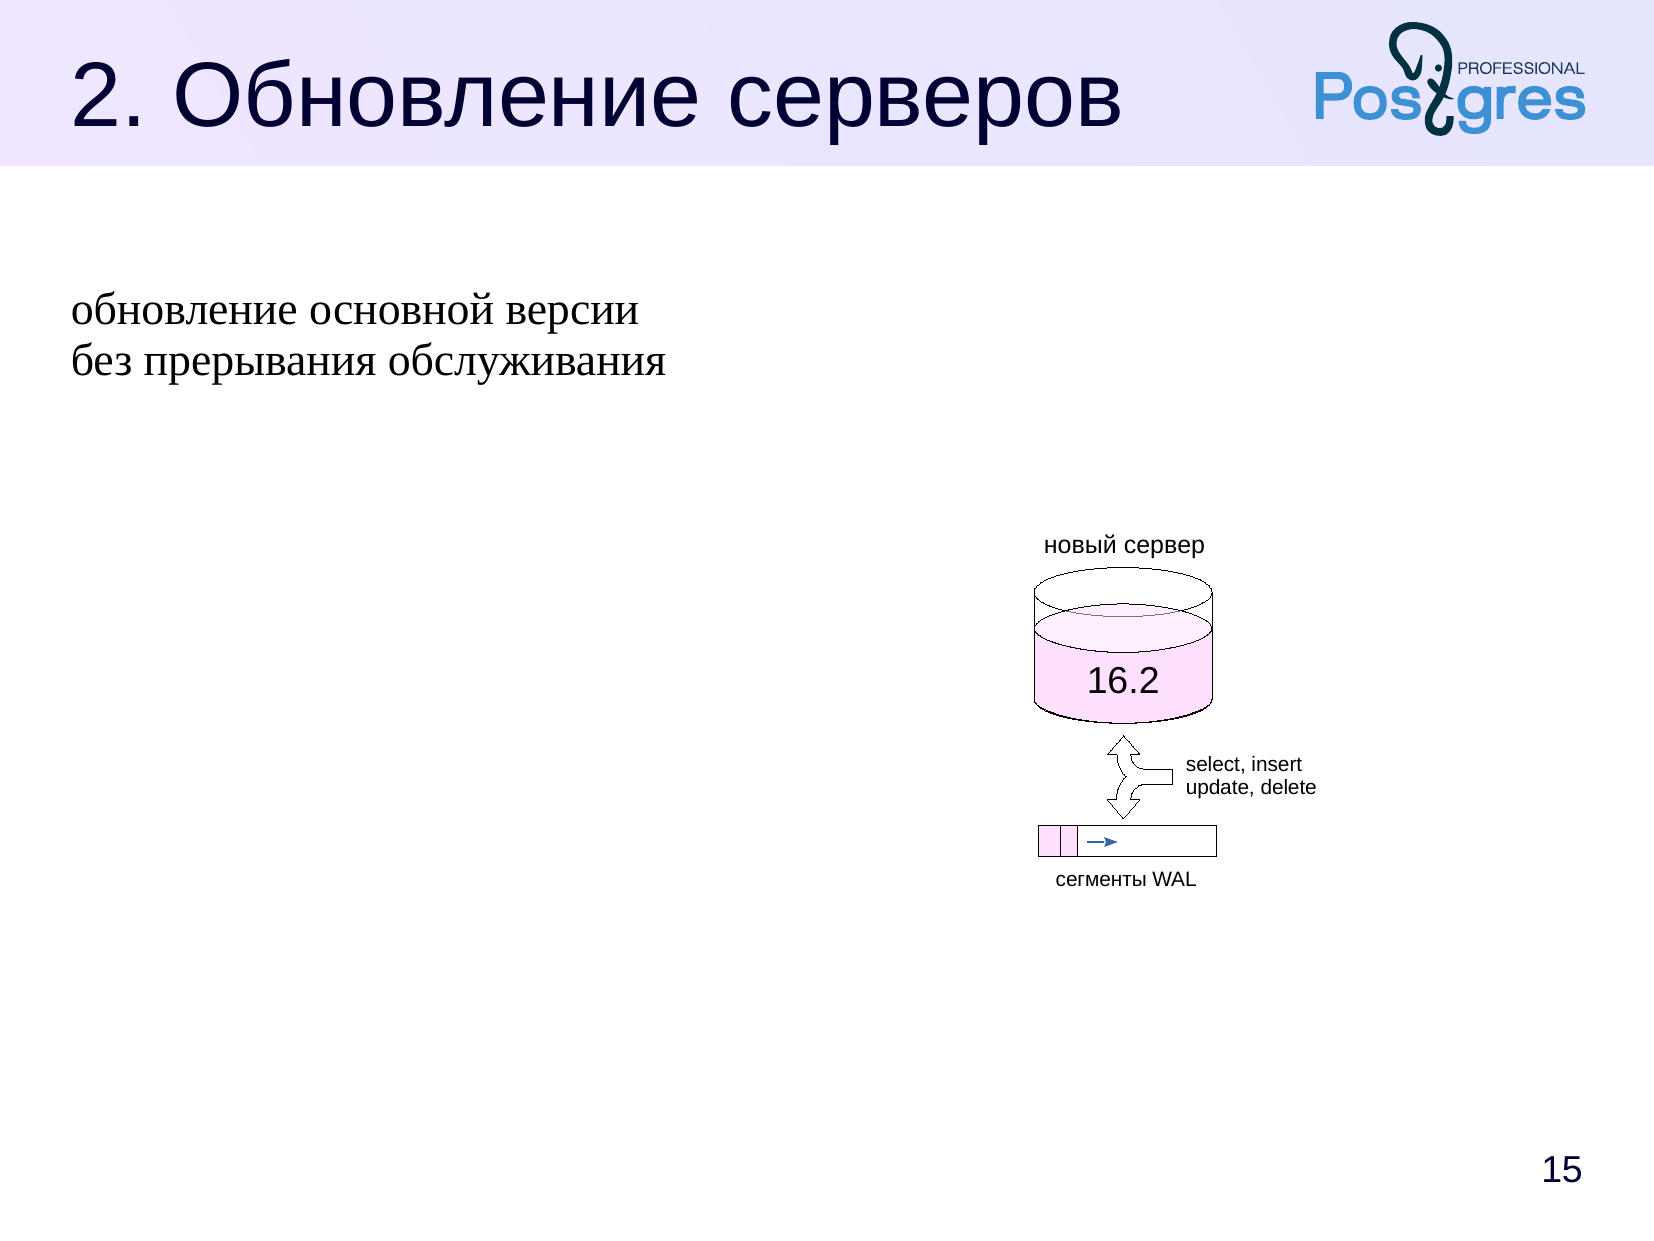

# 2. Обновление серверов
обновление основной версии
без прерывания обслуживания
новый сервер
16.2
select, insert
update, delete
сегменты WAL